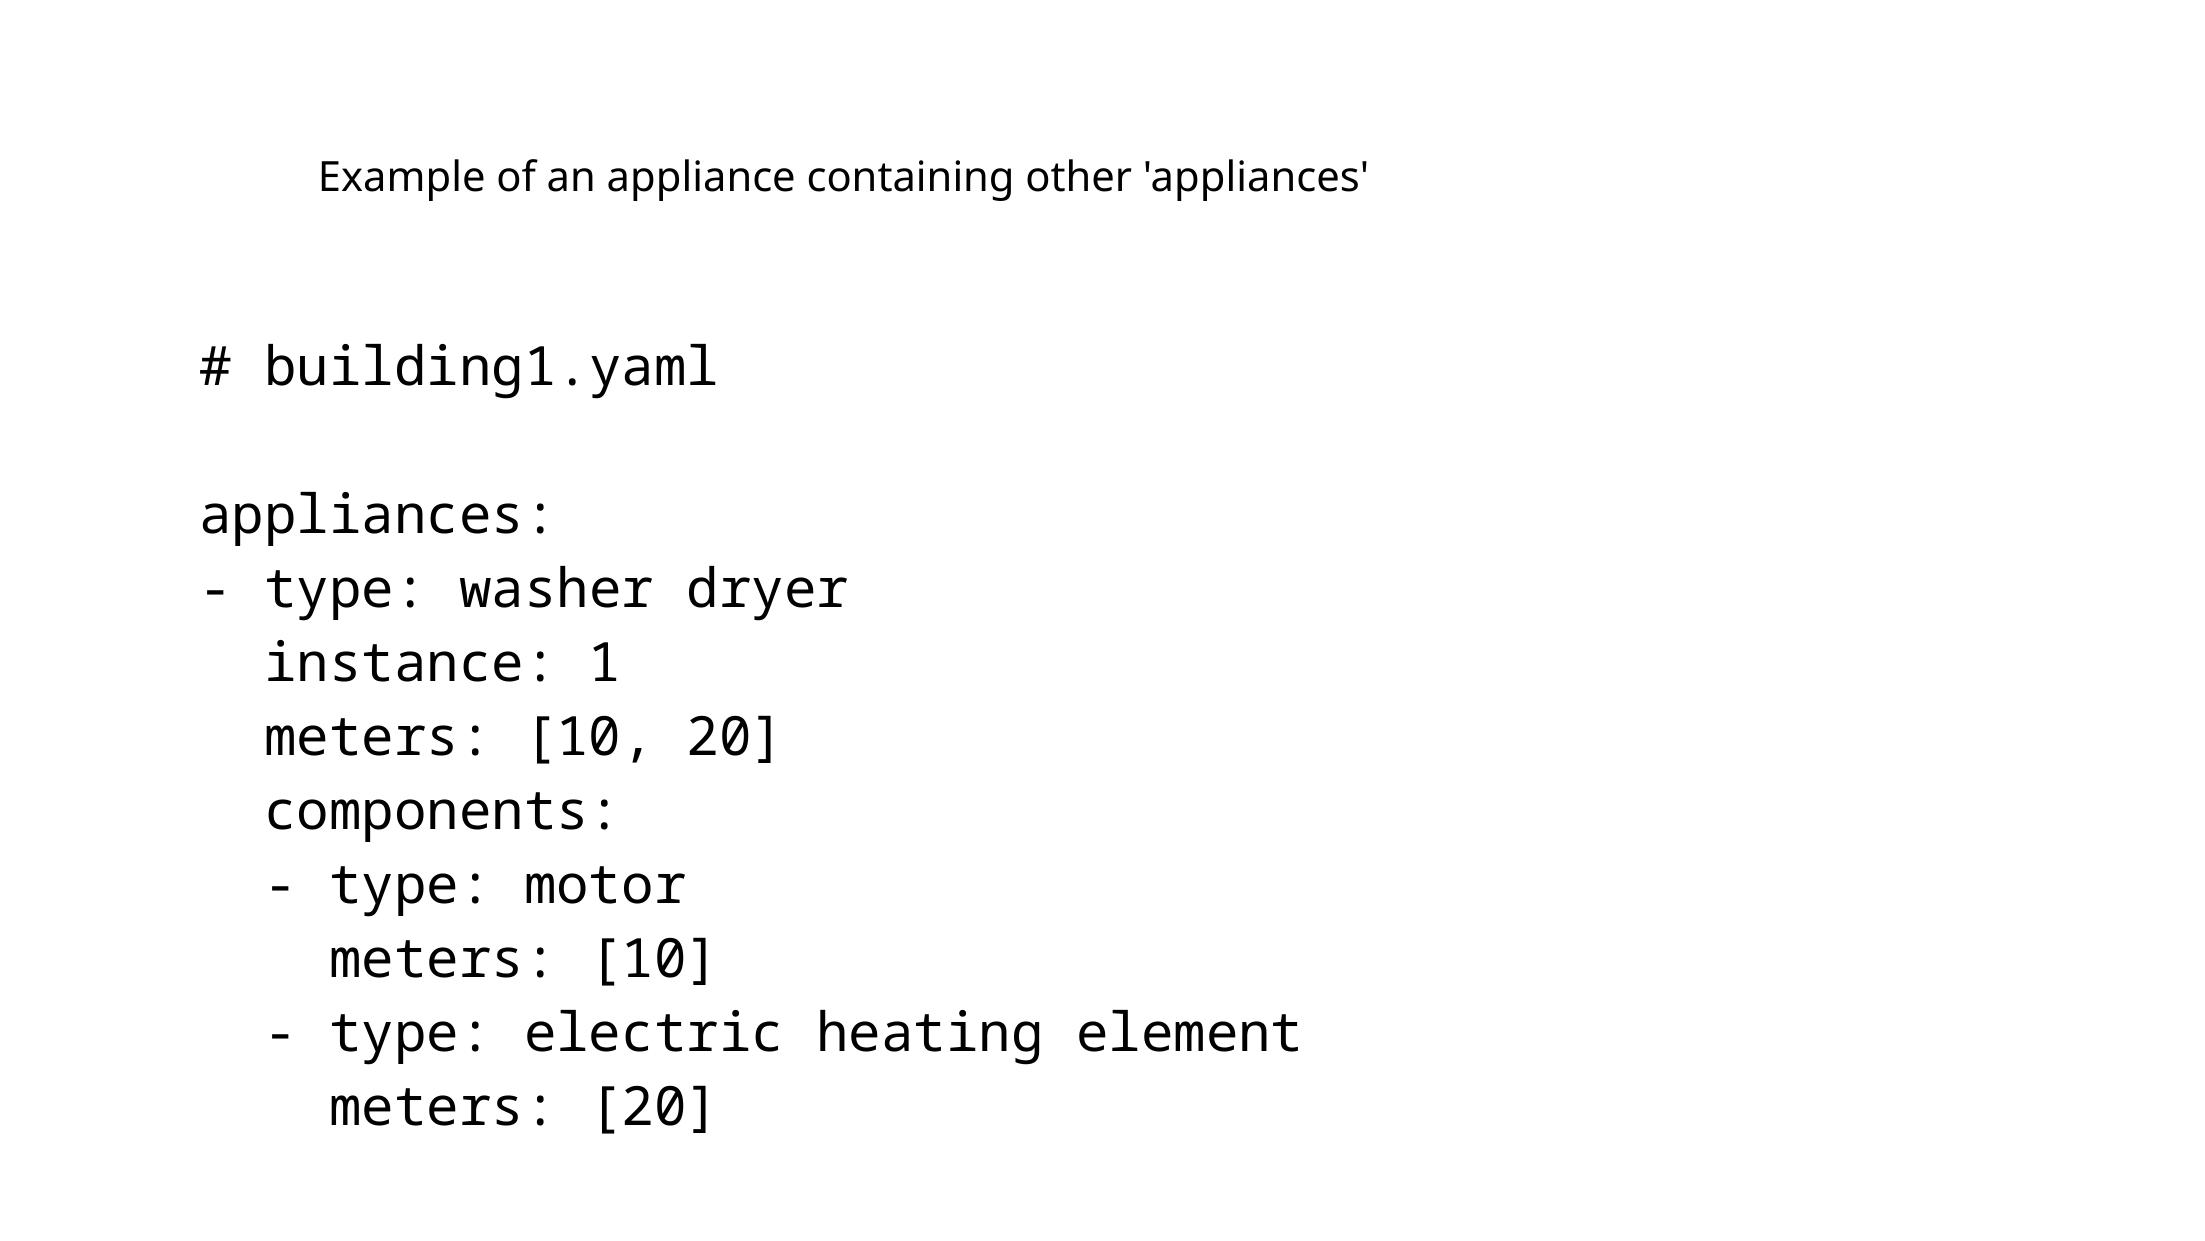

Example of an appliance containing other 'appliances'
# building1.yaml
appliances:
- type: washer dryer
 instance: 1
 meters: [10, 20]
 components:
 - type: motor
 meters: [10]
 - type: electric heating element
 meters: [20]